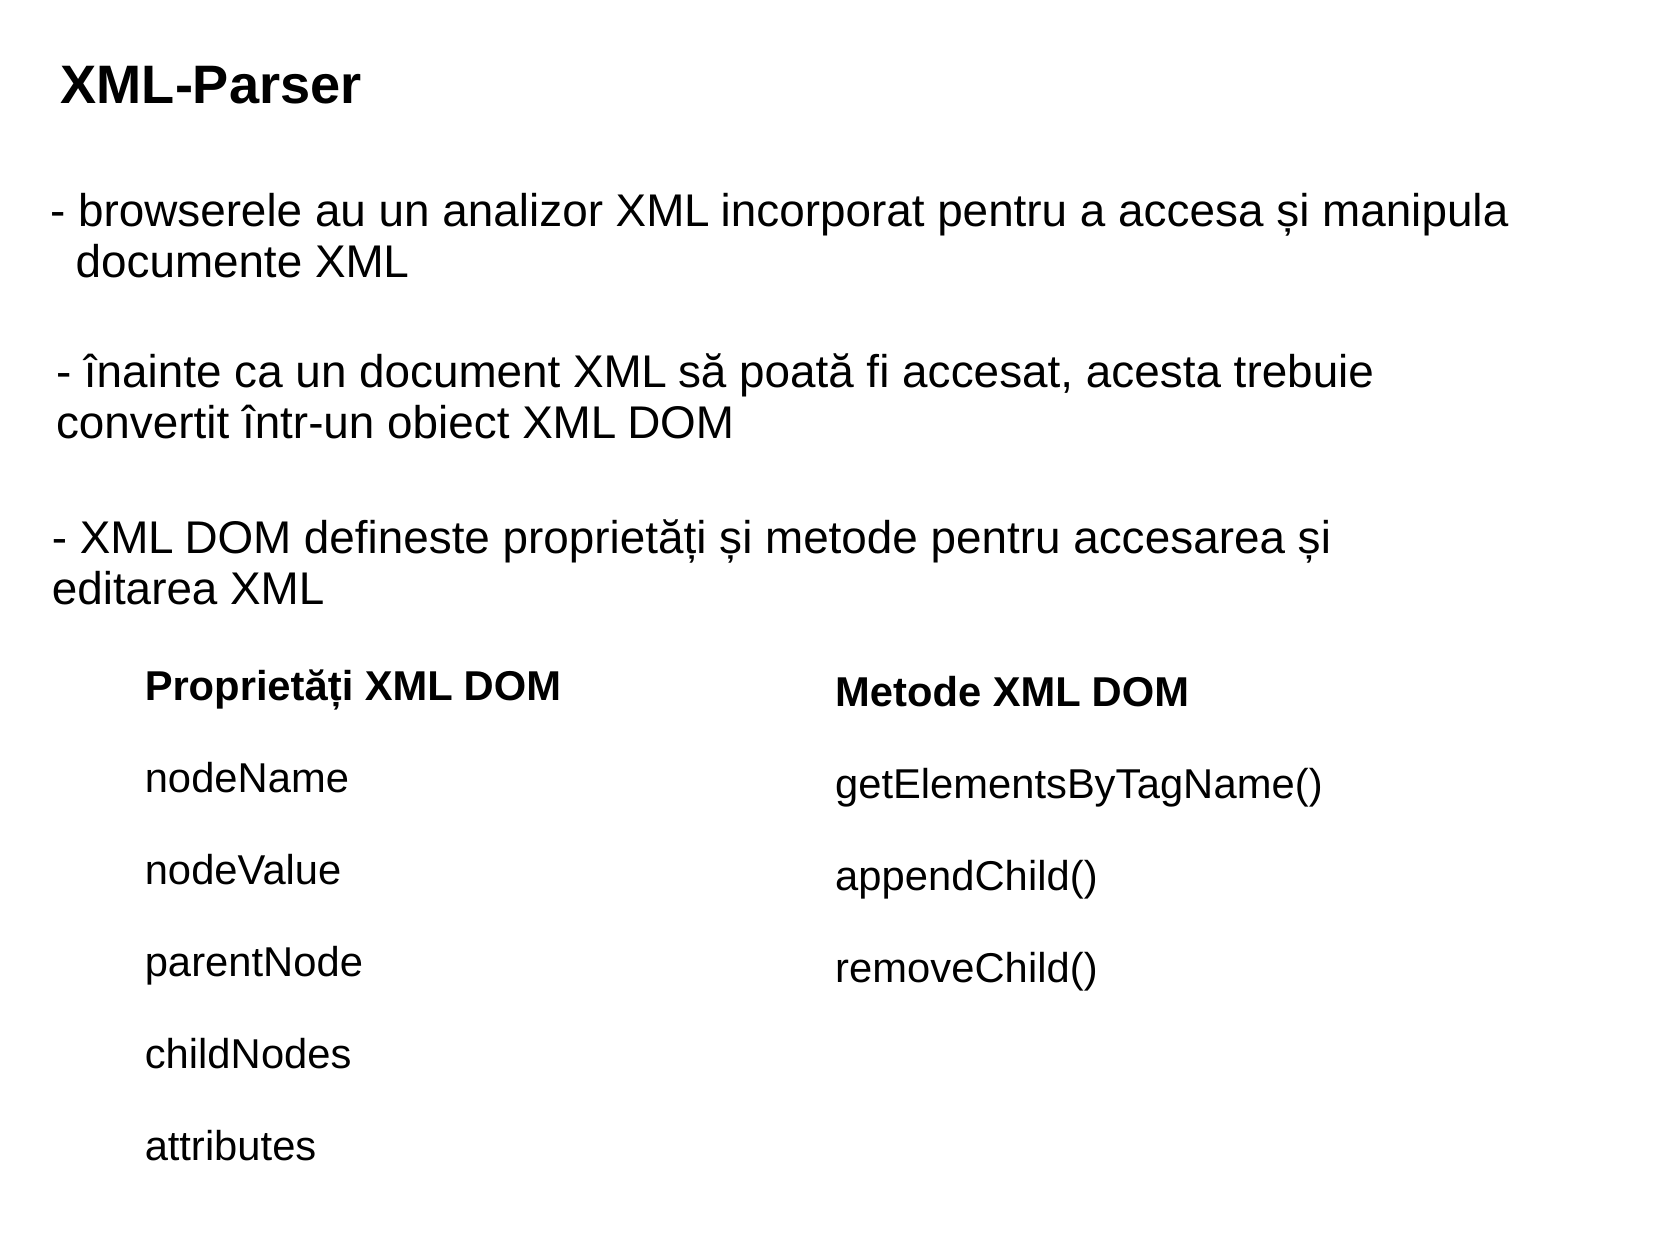

XML-Parser
- browserele au un analizor XML incorporat pentru a accesa și manipula
 documente XML
- înainte ca un document XML să poată fi accesat, acesta trebuie convertit într-un obiect XML DOM
- XML DOM defineste proprietăți și metode pentru accesarea și editarea XML
Proprietăți XML DOM
nodeName
nodeValue
parentNode
childNodes
attributes
Metode XML DOM
getElementsByTagName()
appendChild()
removeChild()